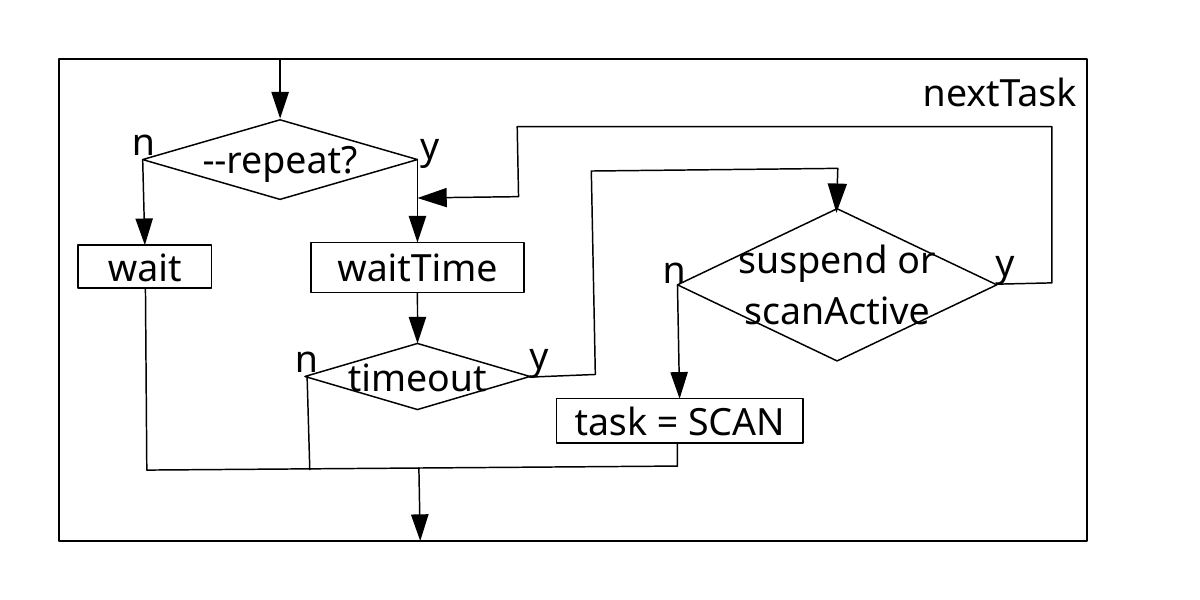

nextTask
n
y
--repeat?
suspend or
scanActive
y
n
waitTime
wait
y
n
timeout
task = SCAN